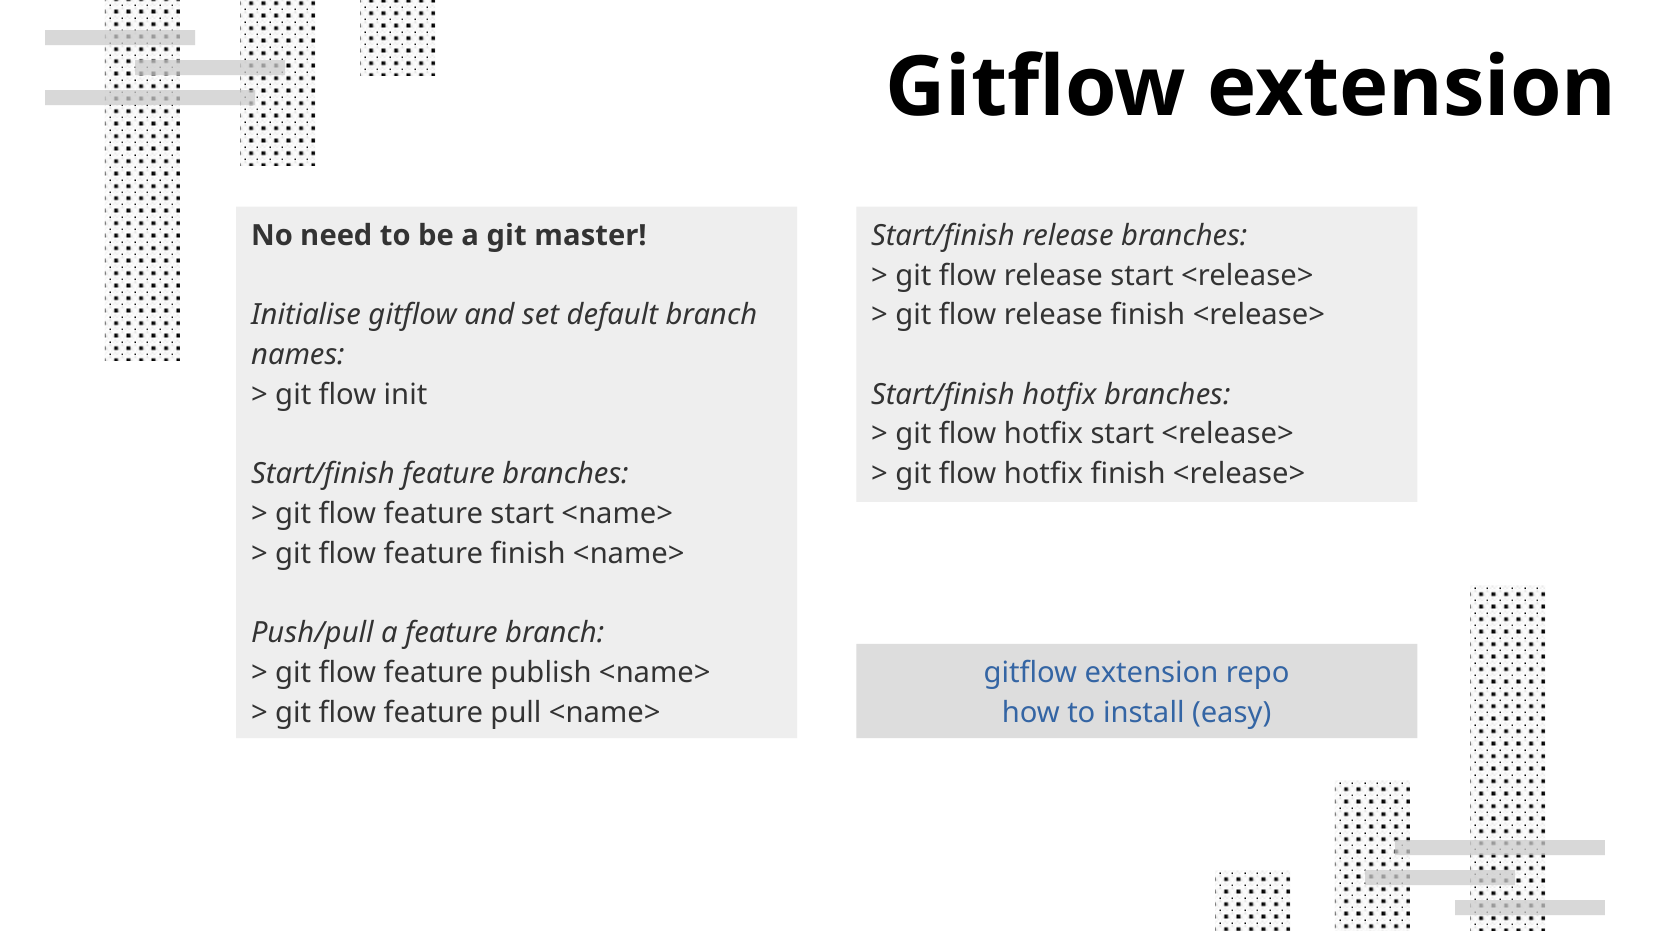

Gitflow extension
No need to be a git master!
Initialise gitflow and set default branch names:
> git flow init
Start/finish feature branches:
> git flow feature start <name>
> git flow feature finish <name>
Push/pull a feature branch:
> git flow feature publish <name>
> git flow feature pull <name>
Start/finish release branches:
> git flow release start <release>
> git flow release finish <release>
Start/finish hotfix branches:
> git flow hotfix start <release>
> git flow hotfix finish <release>
gitflow extension repohow to install (easy)